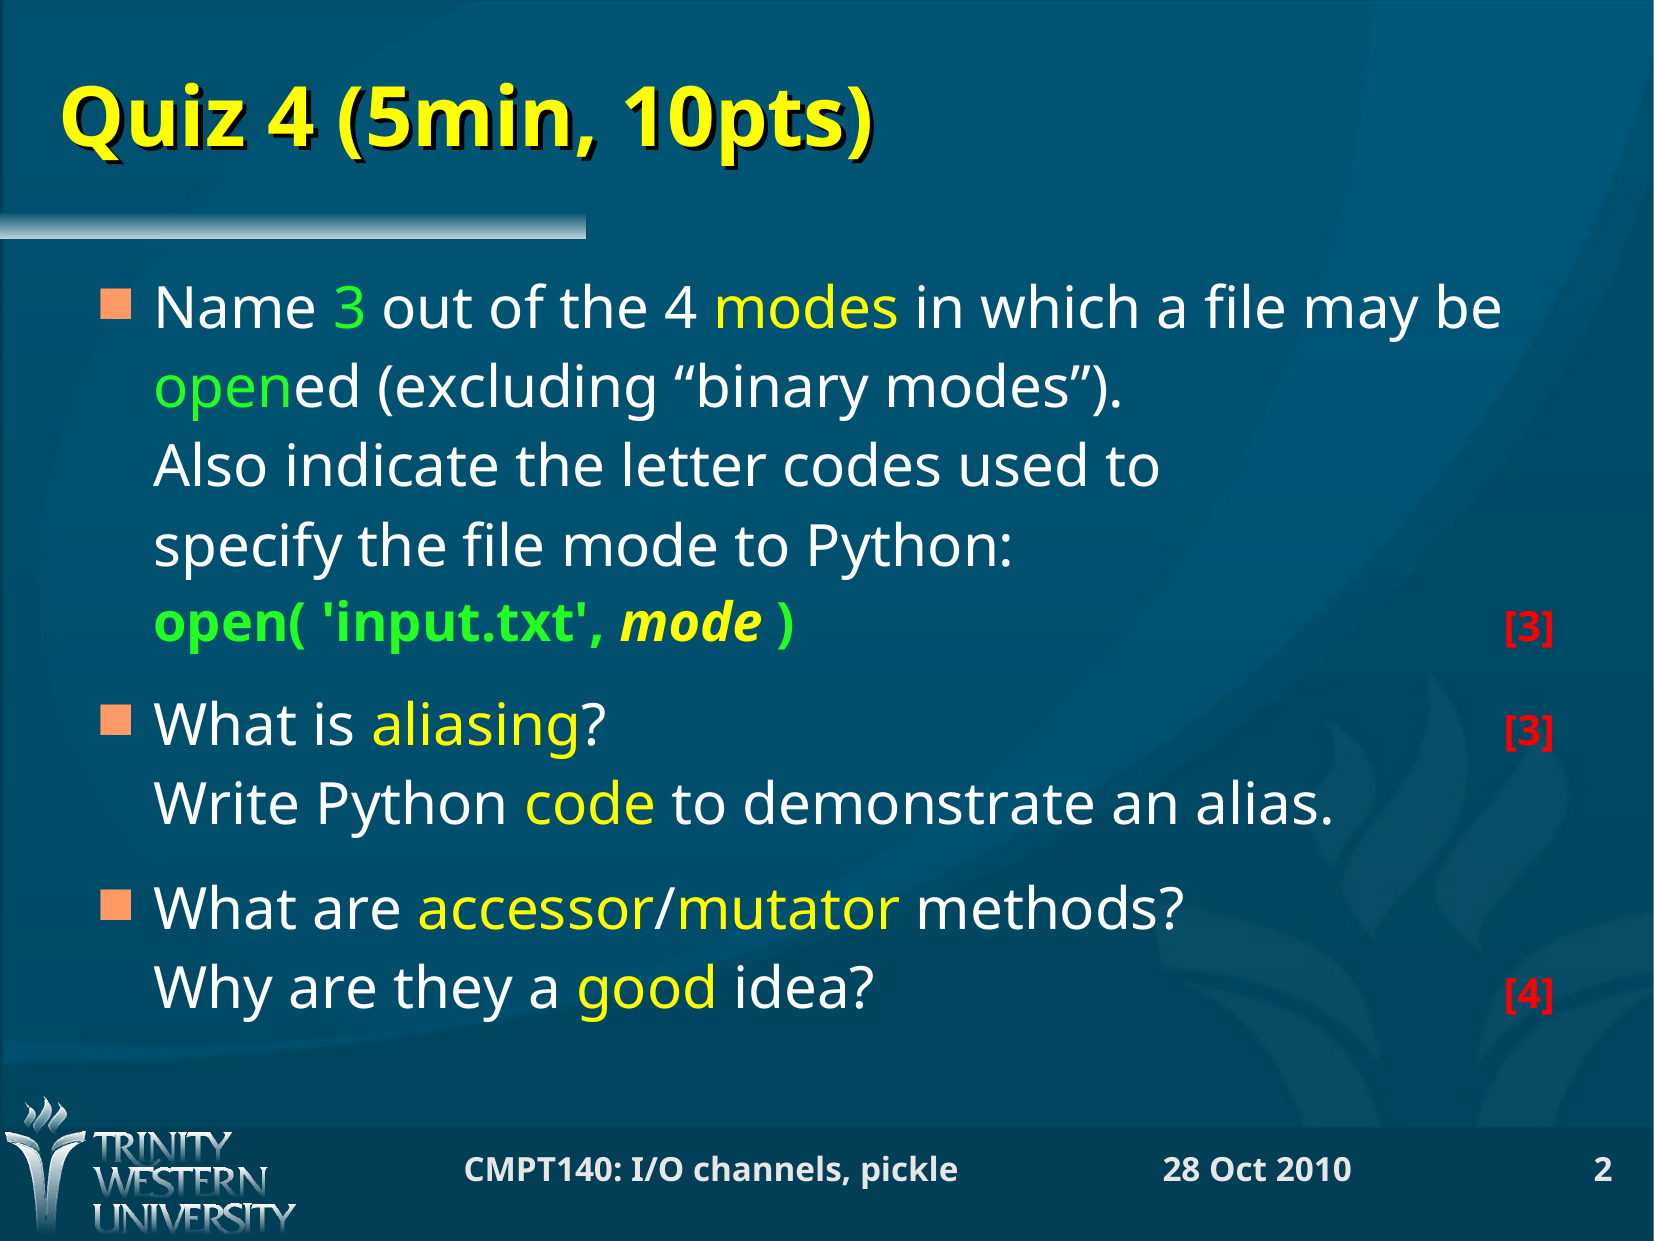

# Quiz 4 (5min, 10pts)
Name 3 out of the 4 modes in which a file may be opened (excluding “binary modes”).
Also indicate the letter codes used to
specify the file mode to Python:
open( 'input.txt', mode )	[3]
What is aliasing?	[3]
Write Python code to demonstrate an alias.
What are accessor/mutator methods?
Why are they a good idea?	[4]
CMPT140: I/O channels, pickle
28 Oct 2010
2